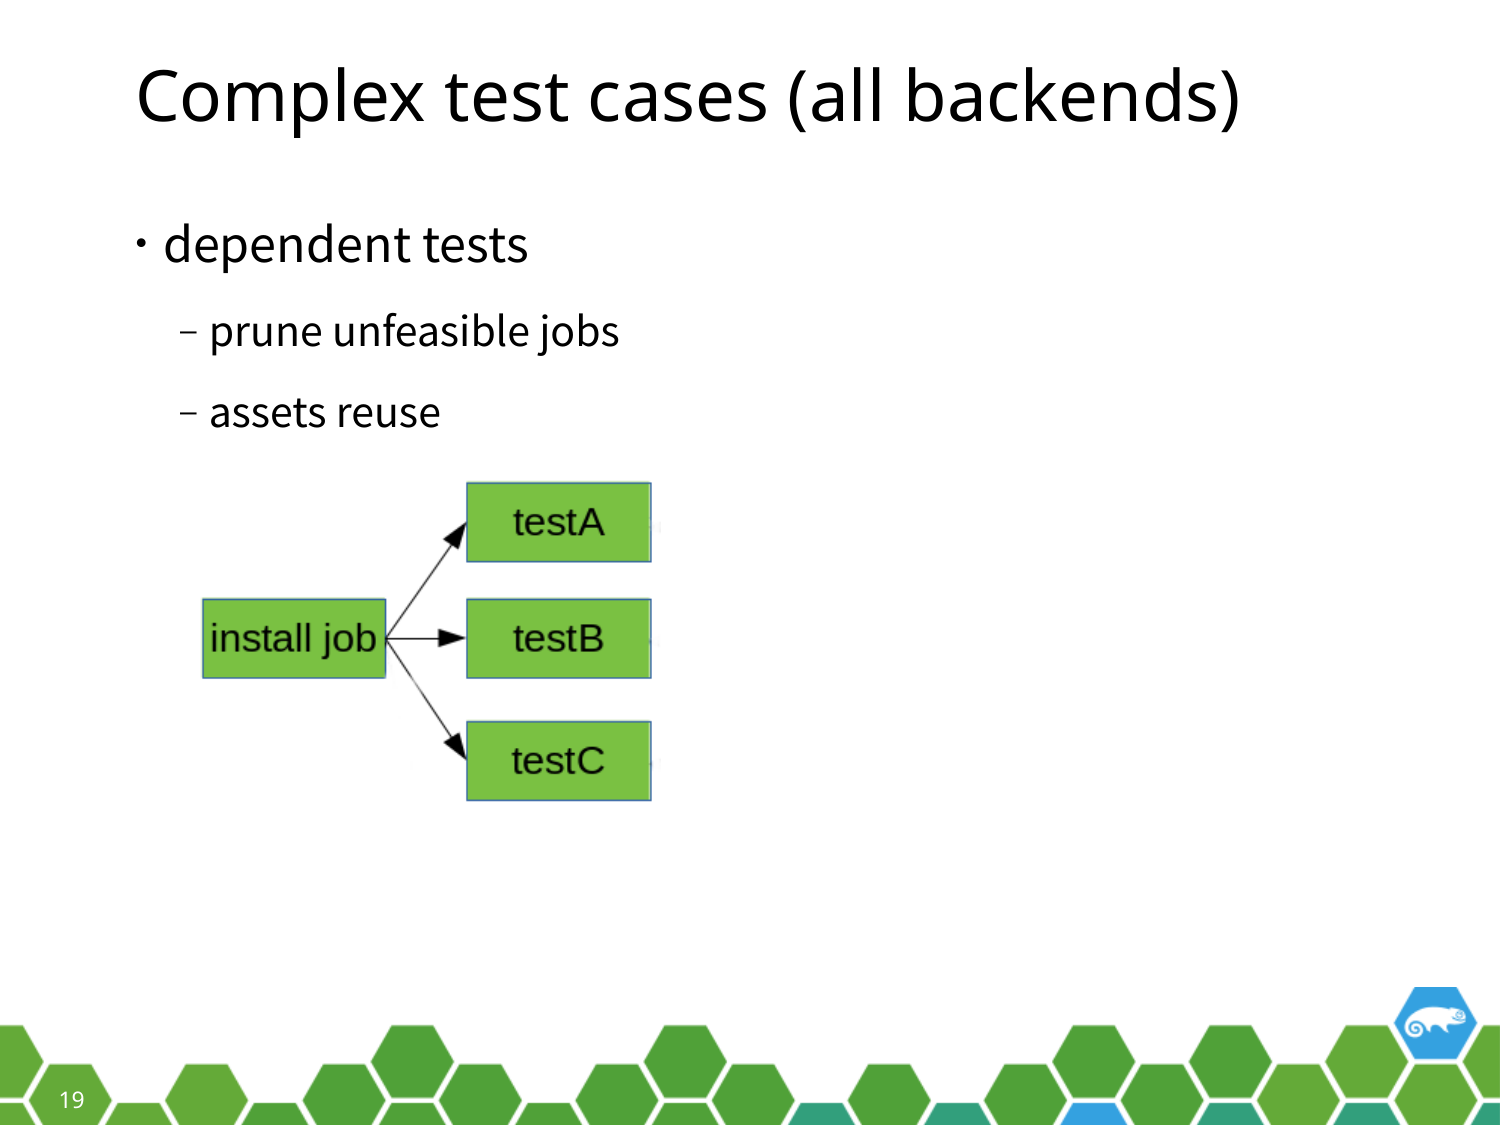

Complex test cases (all backends)
# dependent tests
prune unfeasible jobs
assets reuse